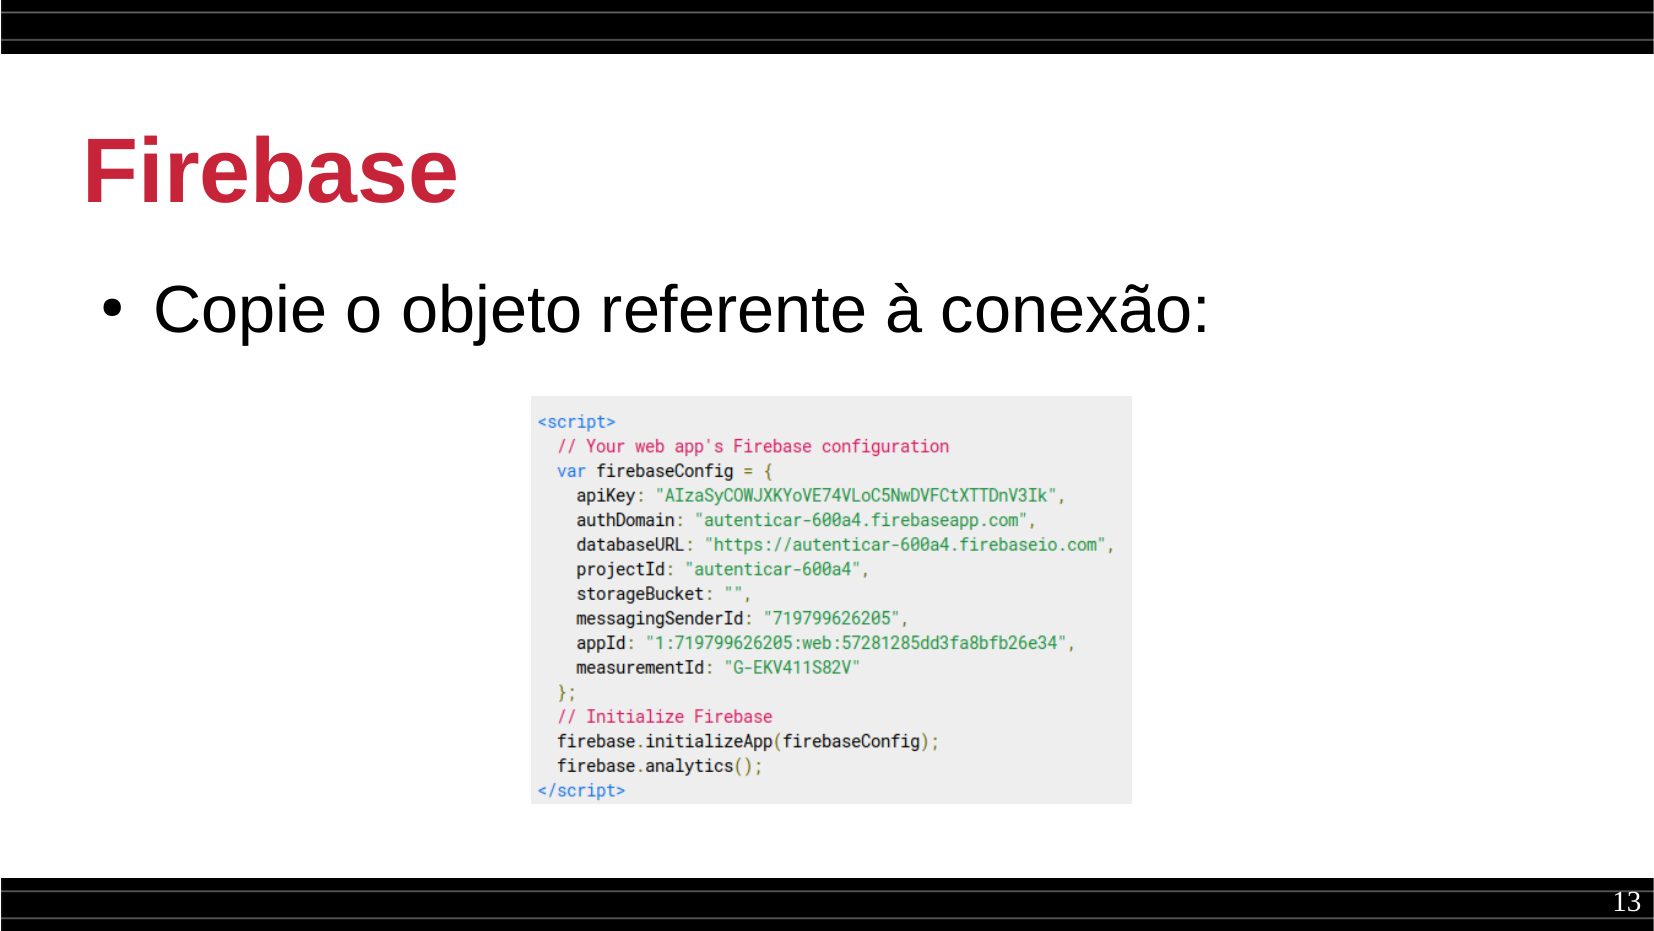

# Firebase
Copie o objeto referente à conexão: